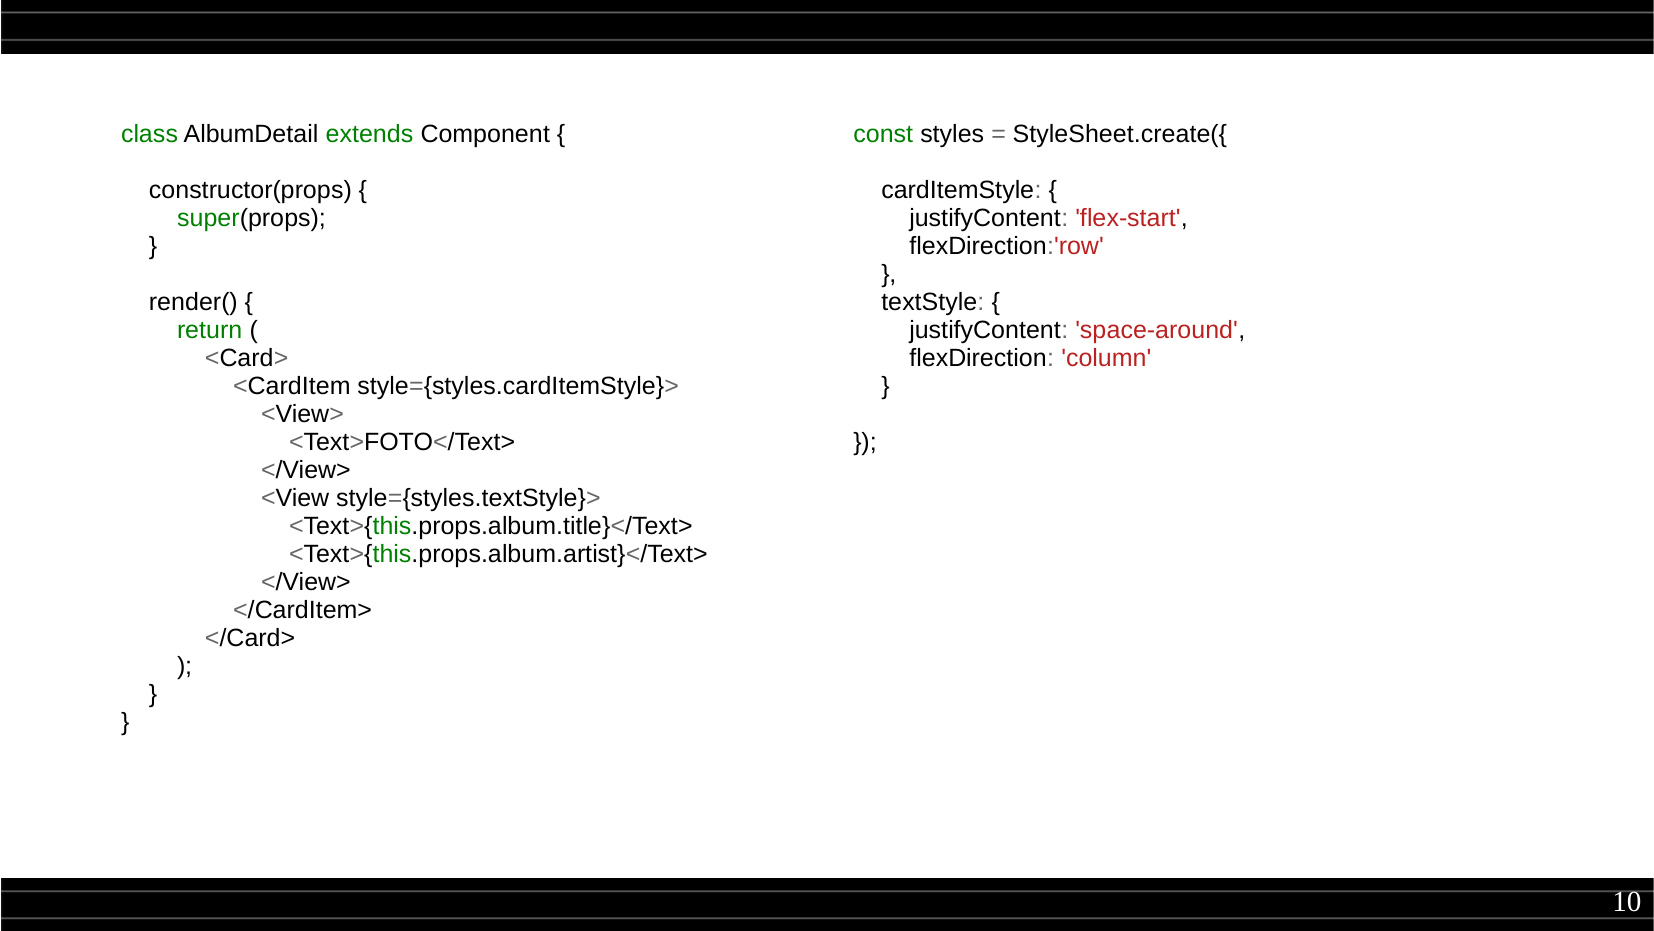

class AlbumDetail extends Component {
 constructor(props) {
 super(props);
 }
 render() {
 return (
 <Card>
 <CardItem style={styles.cardItemStyle}>
 <View>
 <Text>FOTO</Text>
 </View>
 <View style={styles.textStyle}>
 <Text>{this.props.album.title}</Text>
 <Text>{this.props.album.artist}</Text>
 </View>
 </CardItem>
 </Card>
 );
 }
}
const styles = StyleSheet.create({
 cardItemStyle: {
 justifyContent: 'flex-start',
 flexDirection:'row'
 },
 textStyle: {
 justifyContent: 'space-around',
 flexDirection: 'column'
 }
});